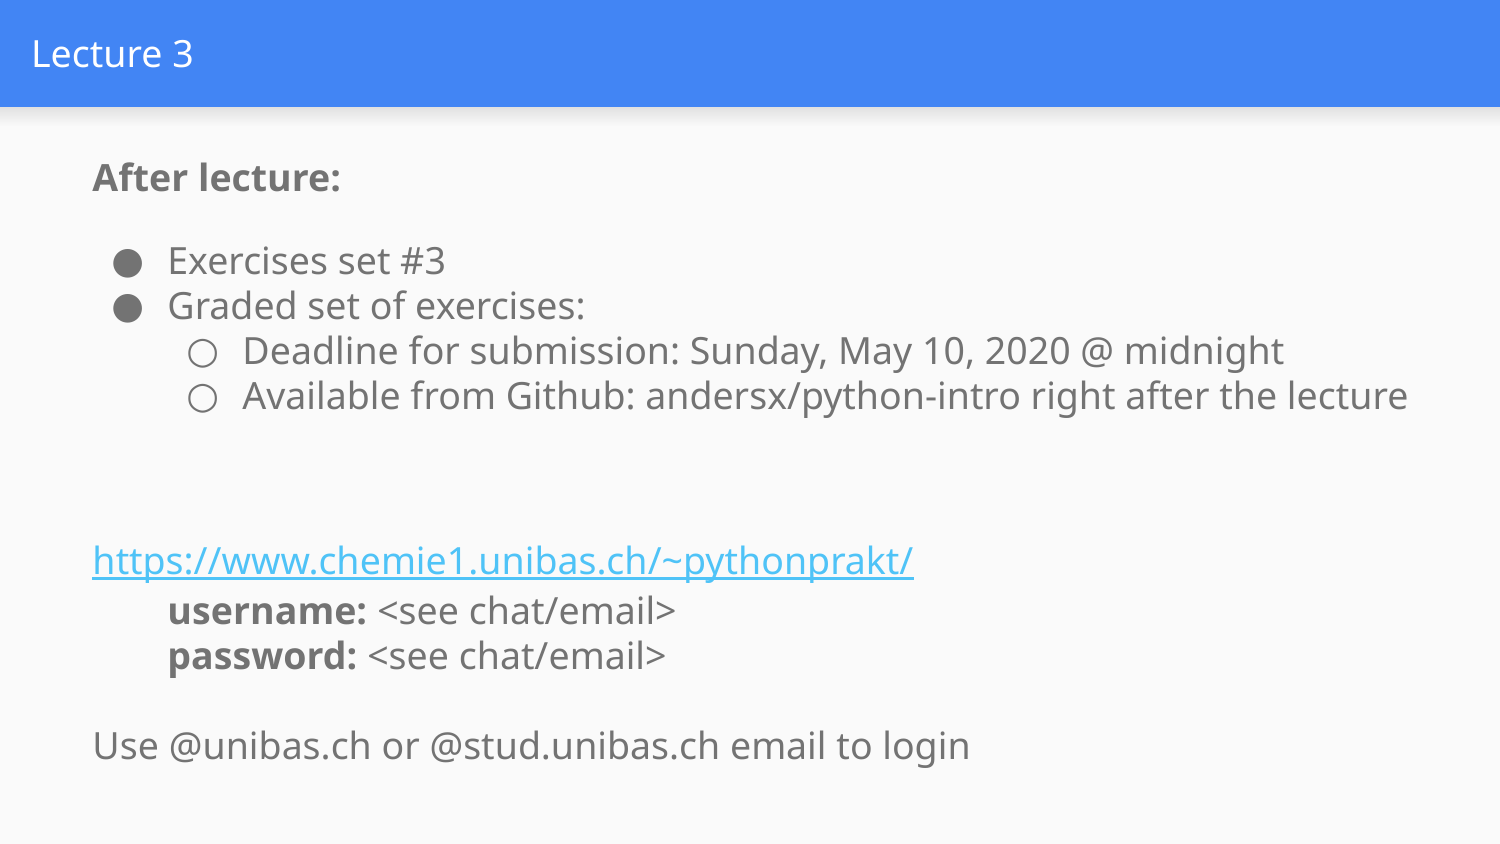

# Lecture 3
After lecture:
Exercises set #3
Graded set of exercises:
Deadline for submission: Sunday, May 10, 2020 @ midnight
Available from Github: andersx/python-intro right after the lecture
https://www.chemie1.unibas.ch/~pythonprakt/
username: <see chat/email>
password: <see chat/email>
Use @unibas.ch or @stud.unibas.ch email to login